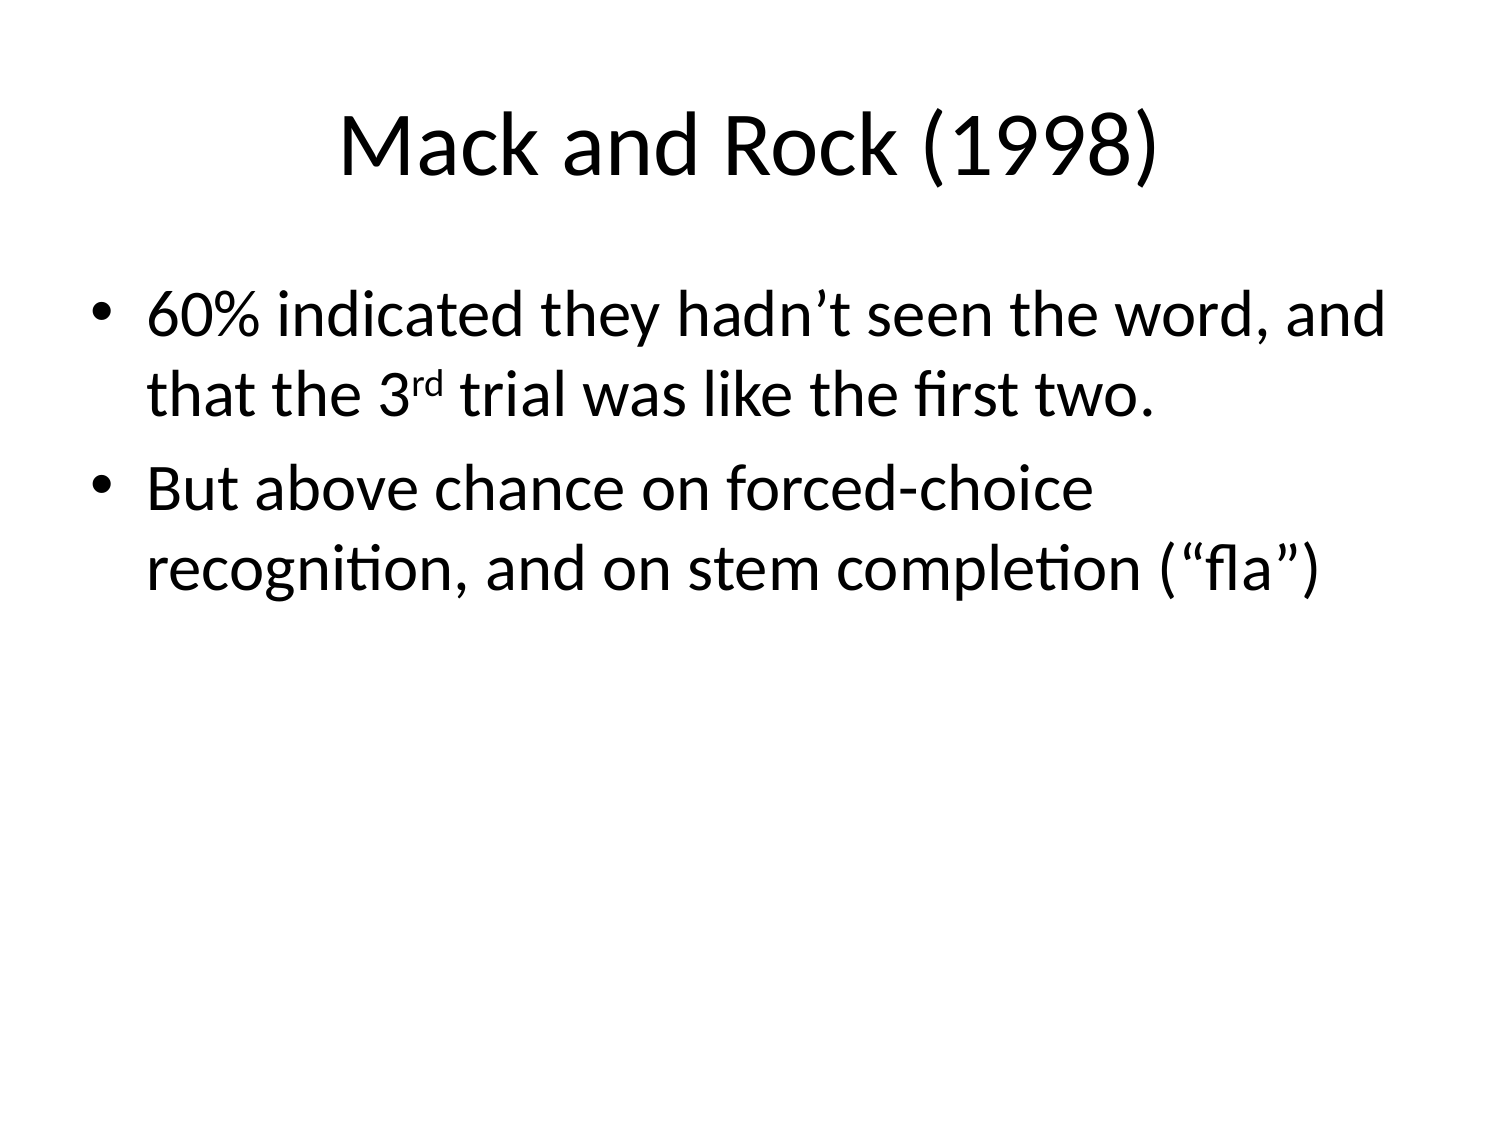

# Mack and Rock (1998)
60% indicated they hadn’t seen the word, and that the 3rd trial was like the first two.
But above chance on forced-choice recognition, and on stem completion (“fla”)